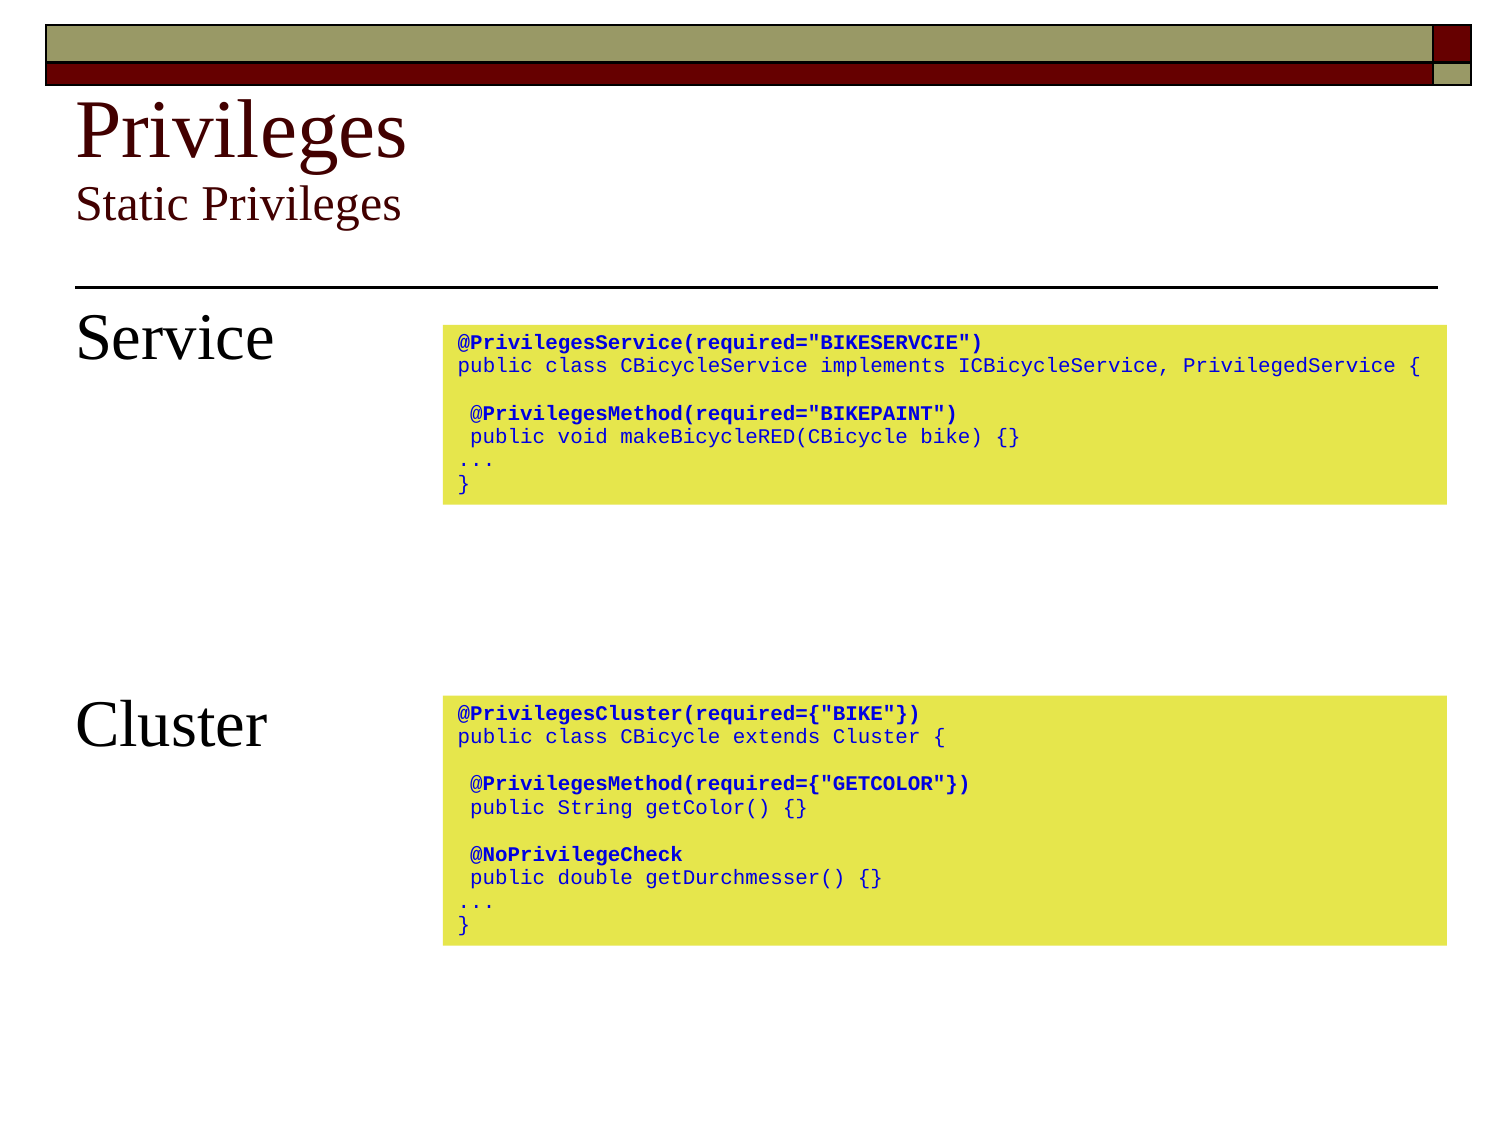

# Privileges Static Privileges
Service
Cluster
@PrivilegesService(required="BIKESERVCIE")
public class CBicycleService implements ICBicycleService, PrivilegedService {
 @PrivilegesMethod(required="BIKEPAINT")
 public void makeBicycleRED(CBicycle bike) {}
...
}
@PrivilegesCluster(required={"BIKE"})
public class CBicycle extends Cluster {
 @PrivilegesMethod(required={"GETCOLOR"})
 public String getColor() {}
 @NoPrivilegeCheck
 public double getDurchmesser() {}
...
}